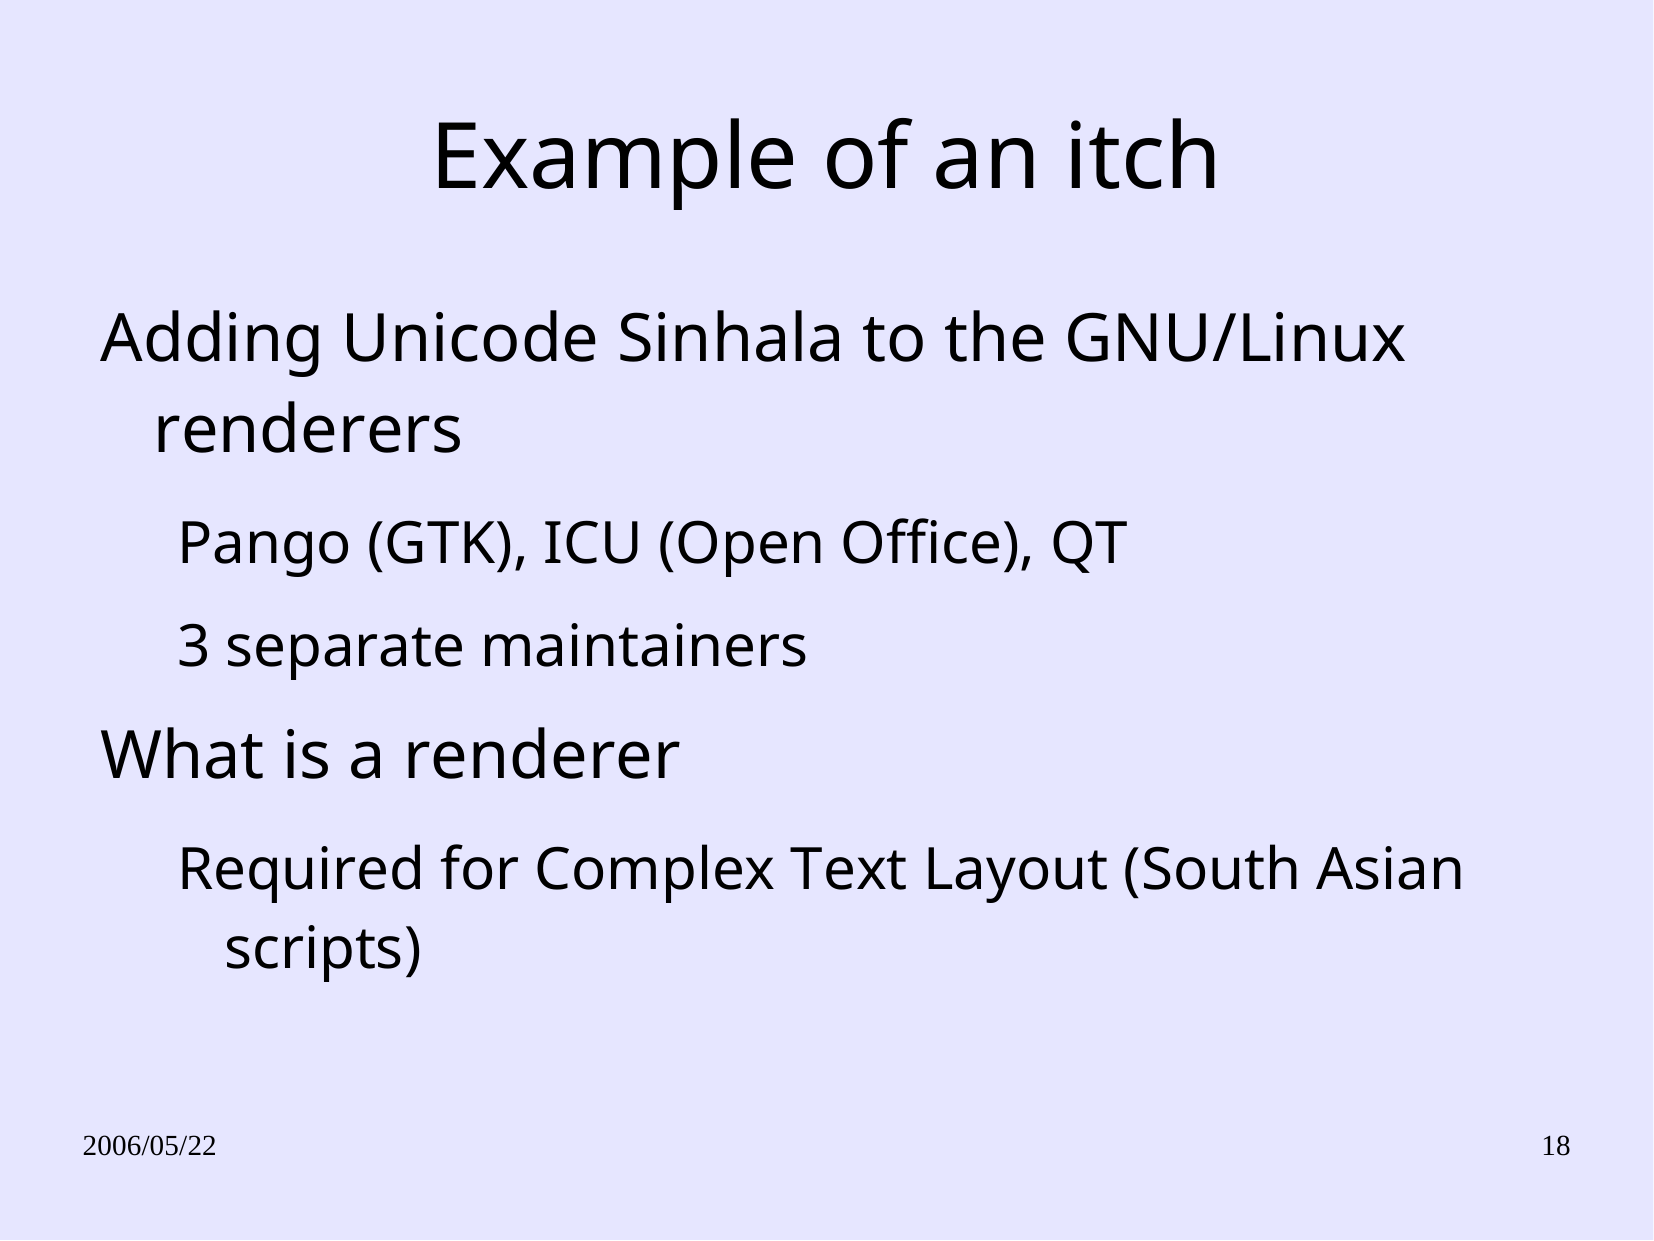

# Example of an itch
Adding Unicode Sinhala to the GNU/Linux renderers
Pango (GTK), ICU (Open Office), QT
3 separate maintainers
What is a renderer
Required for Complex Text Layout (South Asian scripts)
2006/05/22
18